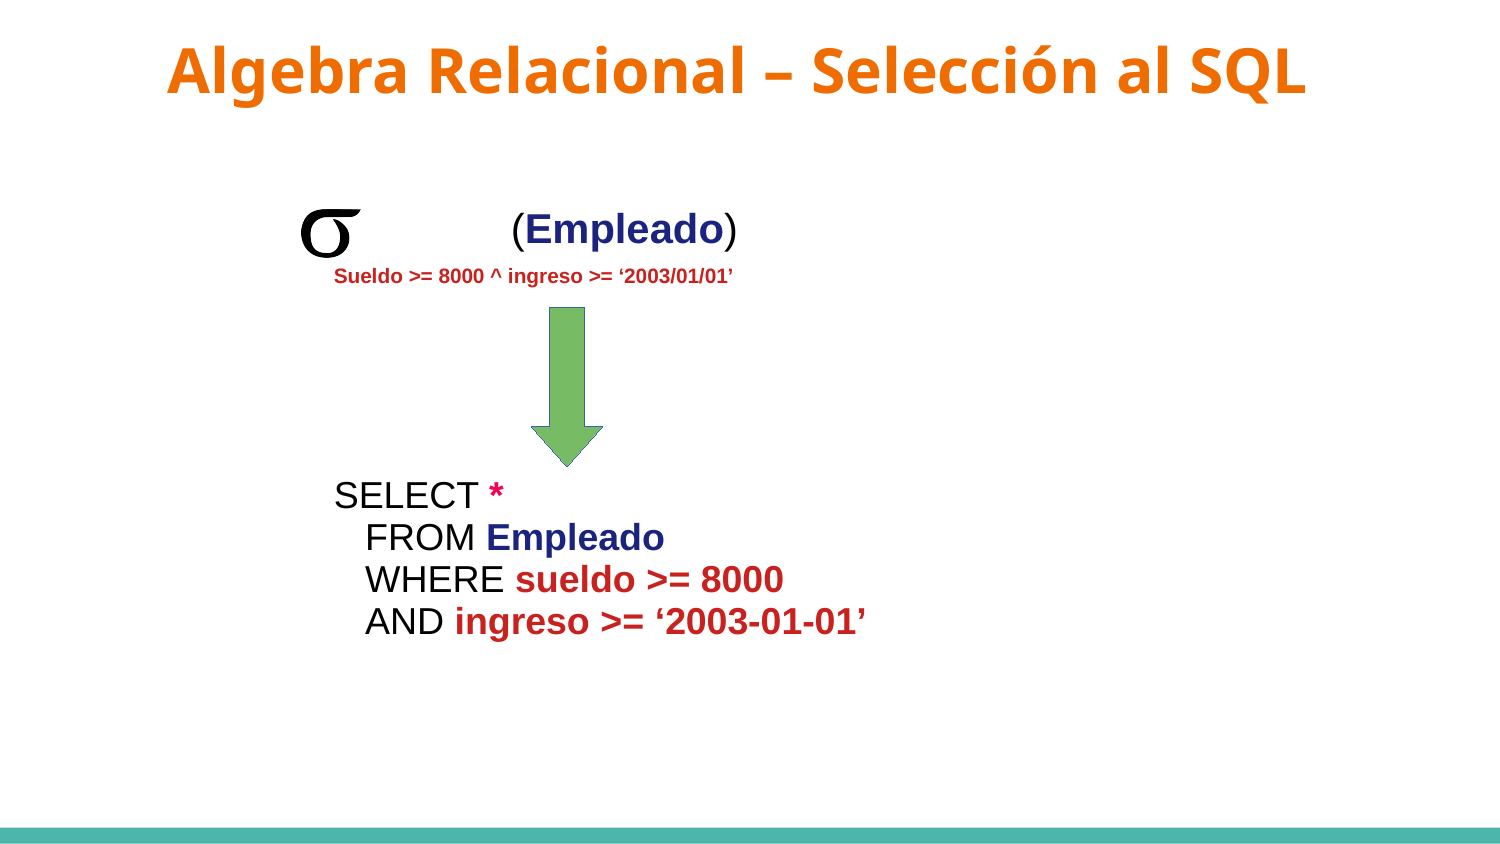

# Algebra Relacional – Selección al SQL
(Empleado)
Sueldo >= 8000 ^ ingreso >= ‘2003/01/01’
SELECT *
 FROM Empleado
 WHERE sueldo >= 8000
 AND ingreso >= ‘2003-01-01’